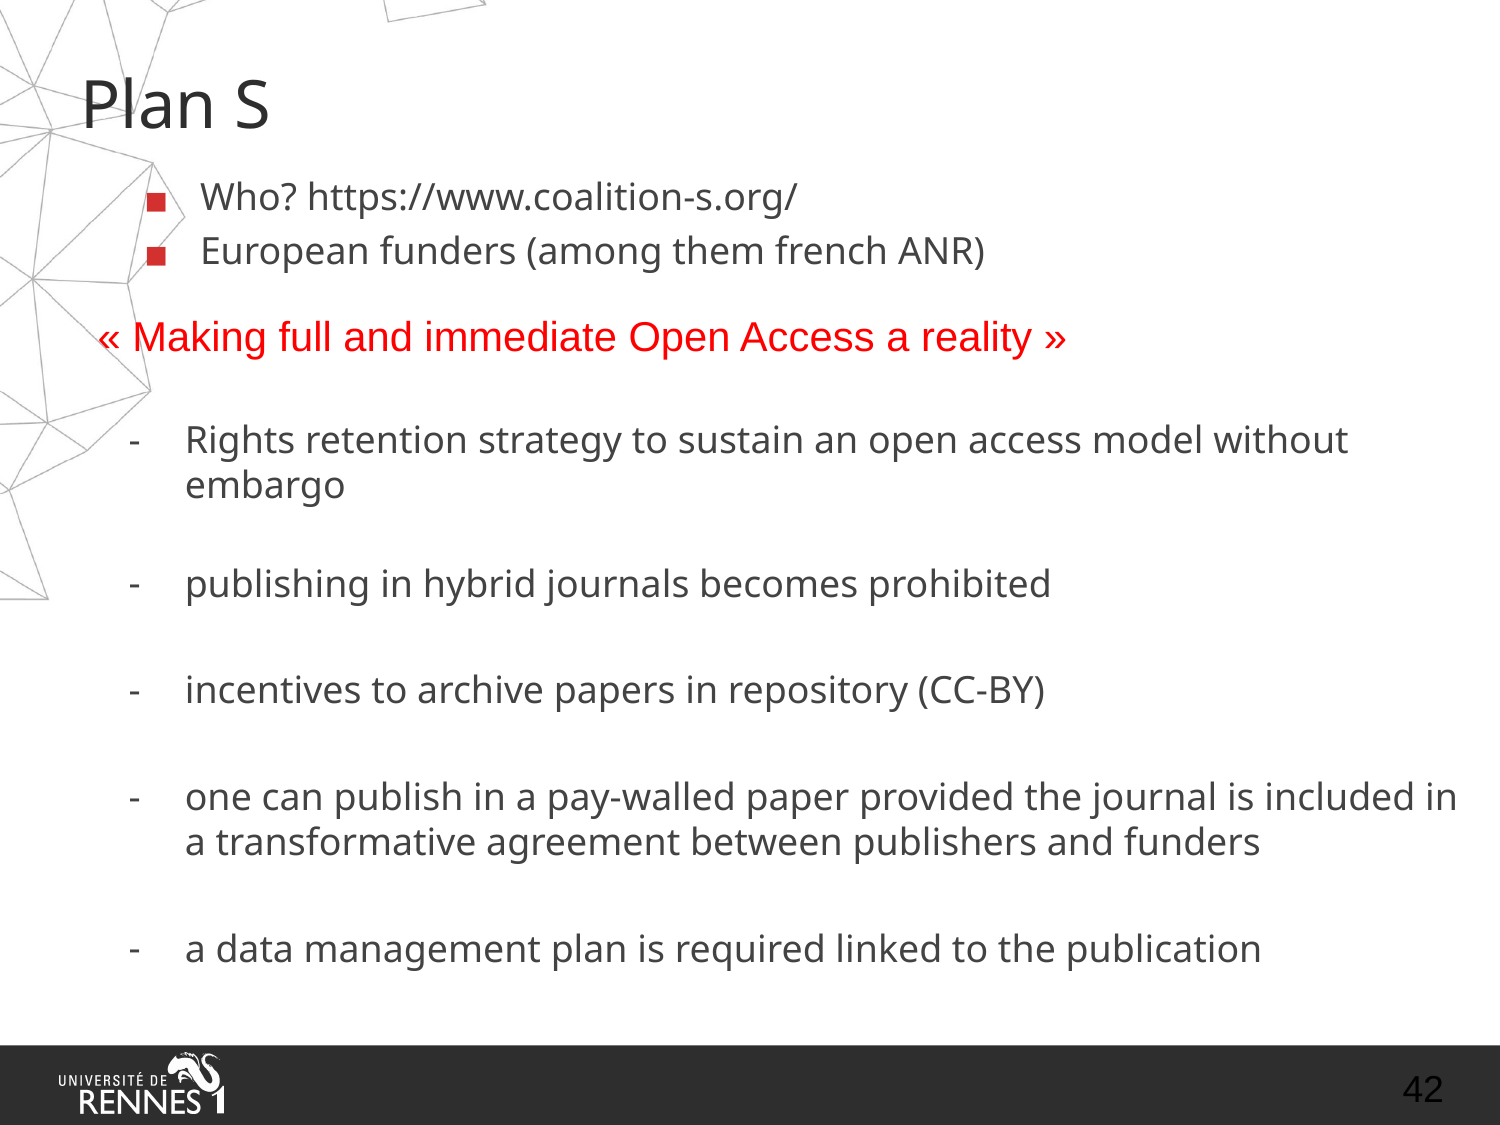

Plan S
Who? https://www.coalition-s.org/
European funders (among them french ANR)
« Making full and immediate Open Access a reality »
Rights retention strategy to sustain an open access model without embargo
publishing in hybrid journals becomes prohibited
incentives to archive papers in repository (CC-BY)
one can publish in a pay-walled paper provided the journal is included in a transformative agreement between publishers and funders
a data management plan is required linked to the publication